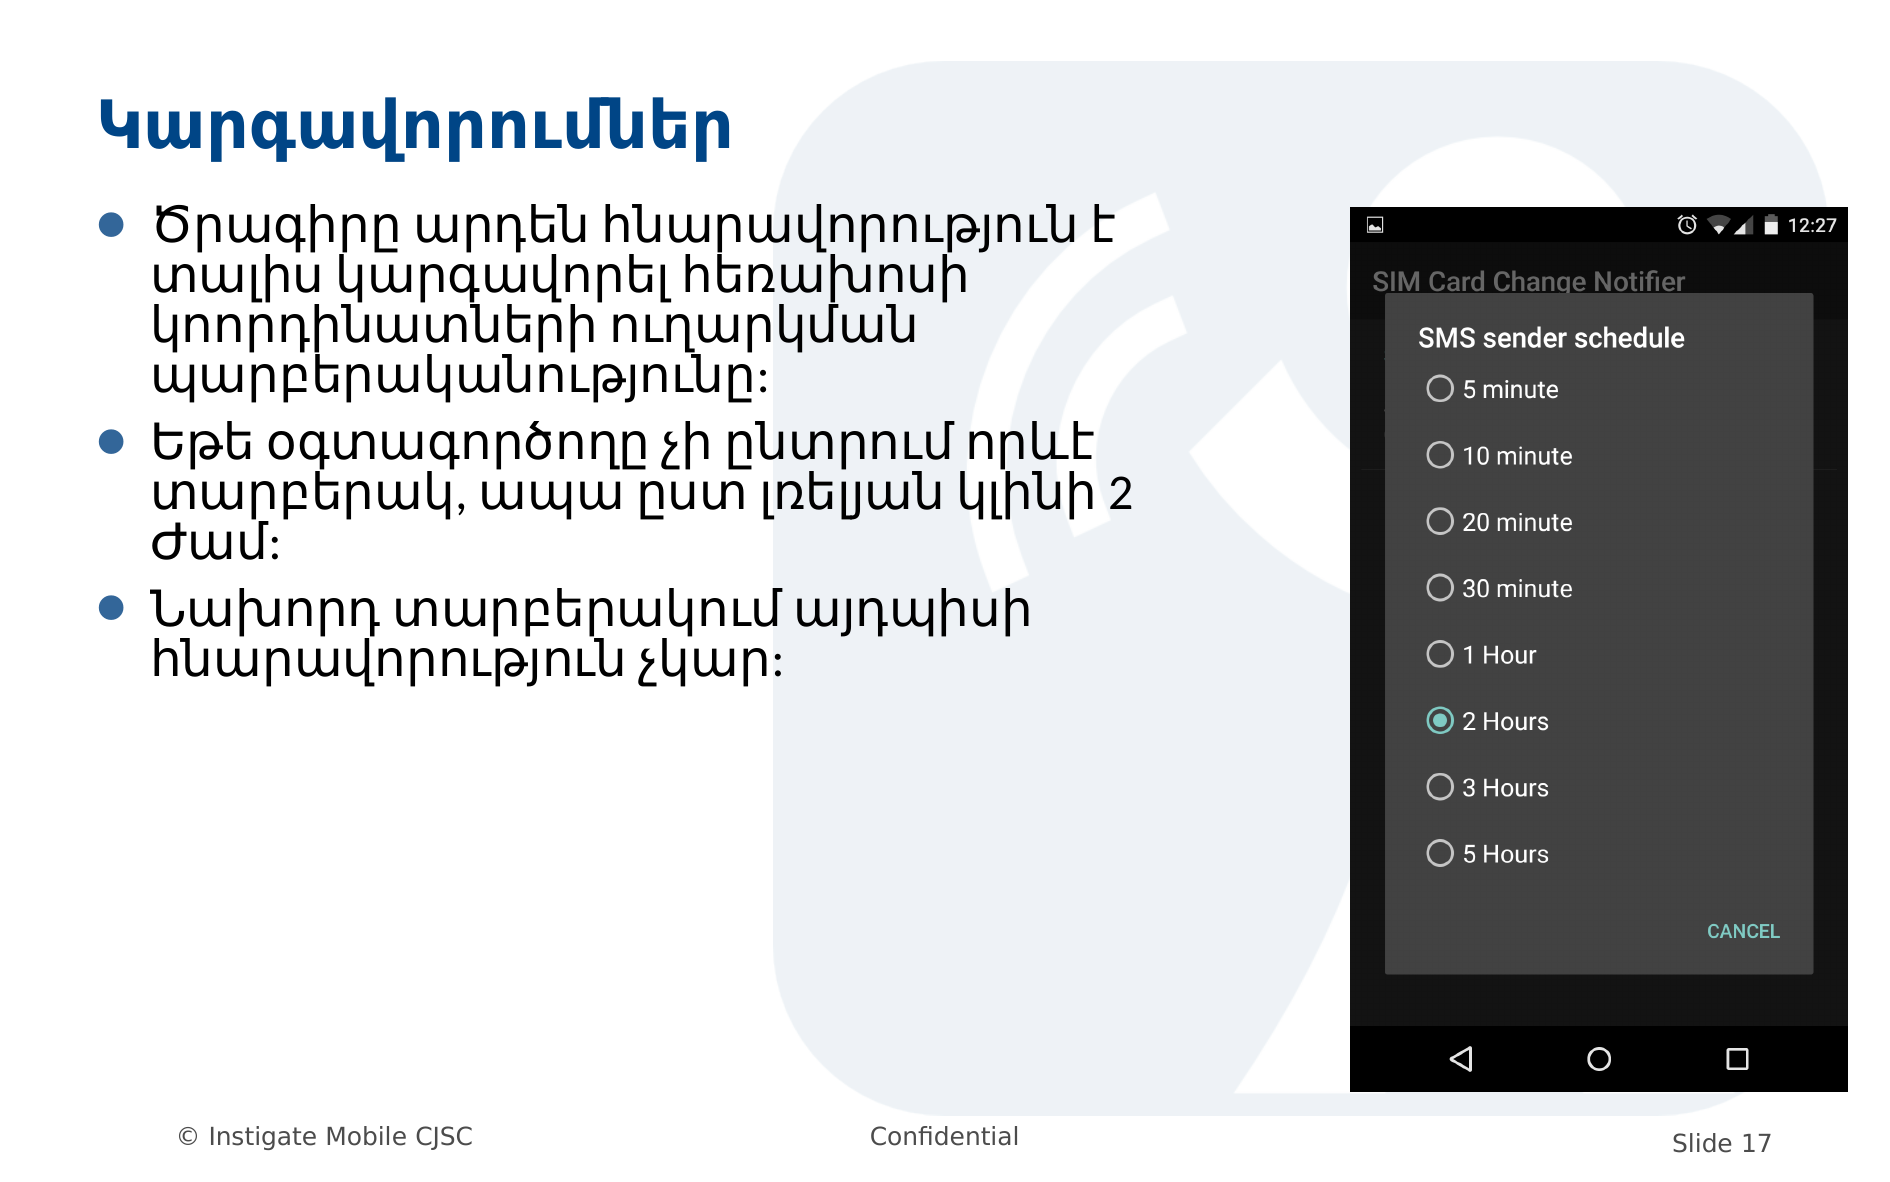

# Կարգավորումներ
Ծրագիրը արդեն հնարավորություն է տալիս կարգավորել հեռախոսի կոորդինատների ուղարկման պարբերականությունը:
Եթե օգտագործողը չի ընտրում որևէ տարբերակ, ապա ըստ լռելյան կլինի 2 Ժամ:
Նախորդ տարբերակում այդպիսի հնարավորություն չկար: